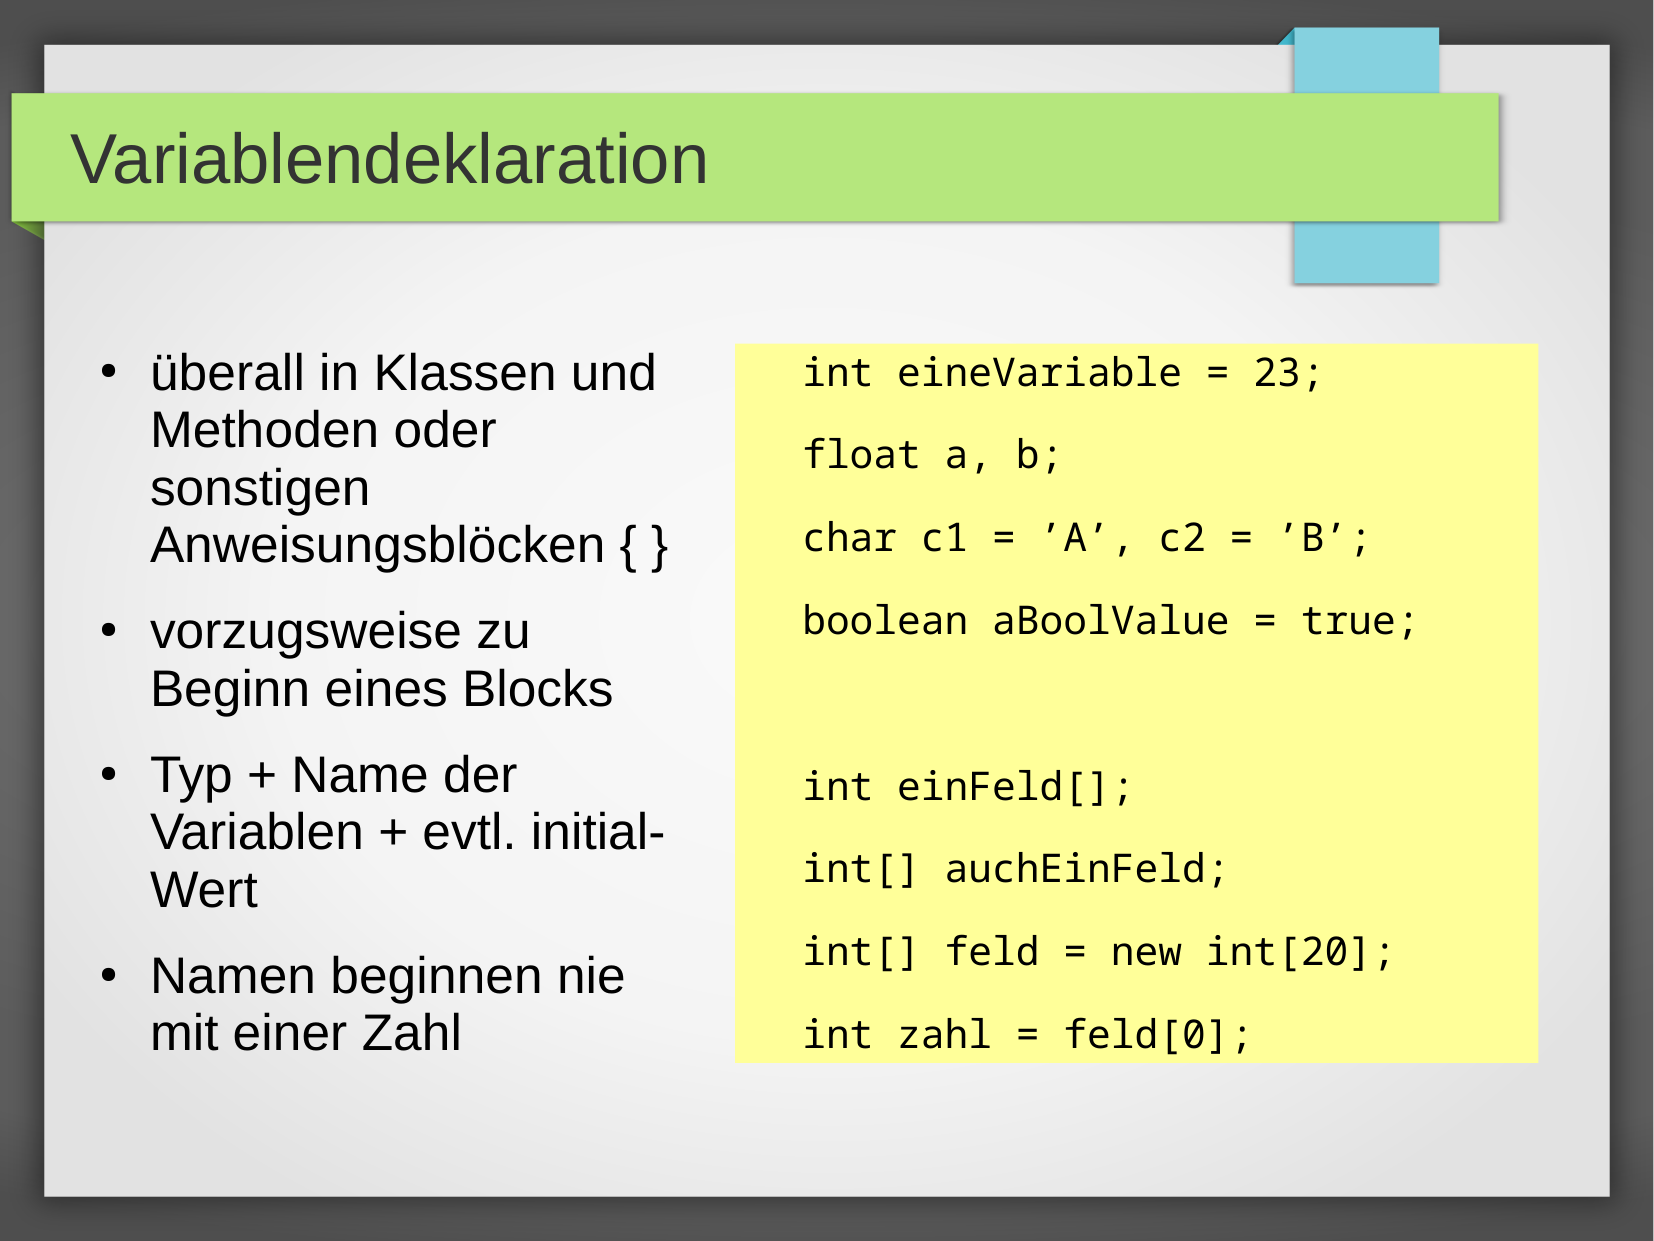

# Variablendeklaration
überall in Klassen und Methoden oder sonstigen Anweisungsblöcken { }
vorzugsweise zu Beginn eines Blocks
Typ + Name der Variablen + evtl. initial-Wert
Namen beginnen nie mit einer Zahl
int eineVariable = 23;
float a, b;
char c1 = ’A’, c2 = ’B’;
boolean aBoolValue = true;
int einFeld[];
int[] auchEinFeld;
int[] feld = new int[20];
int zahl = feld[0];